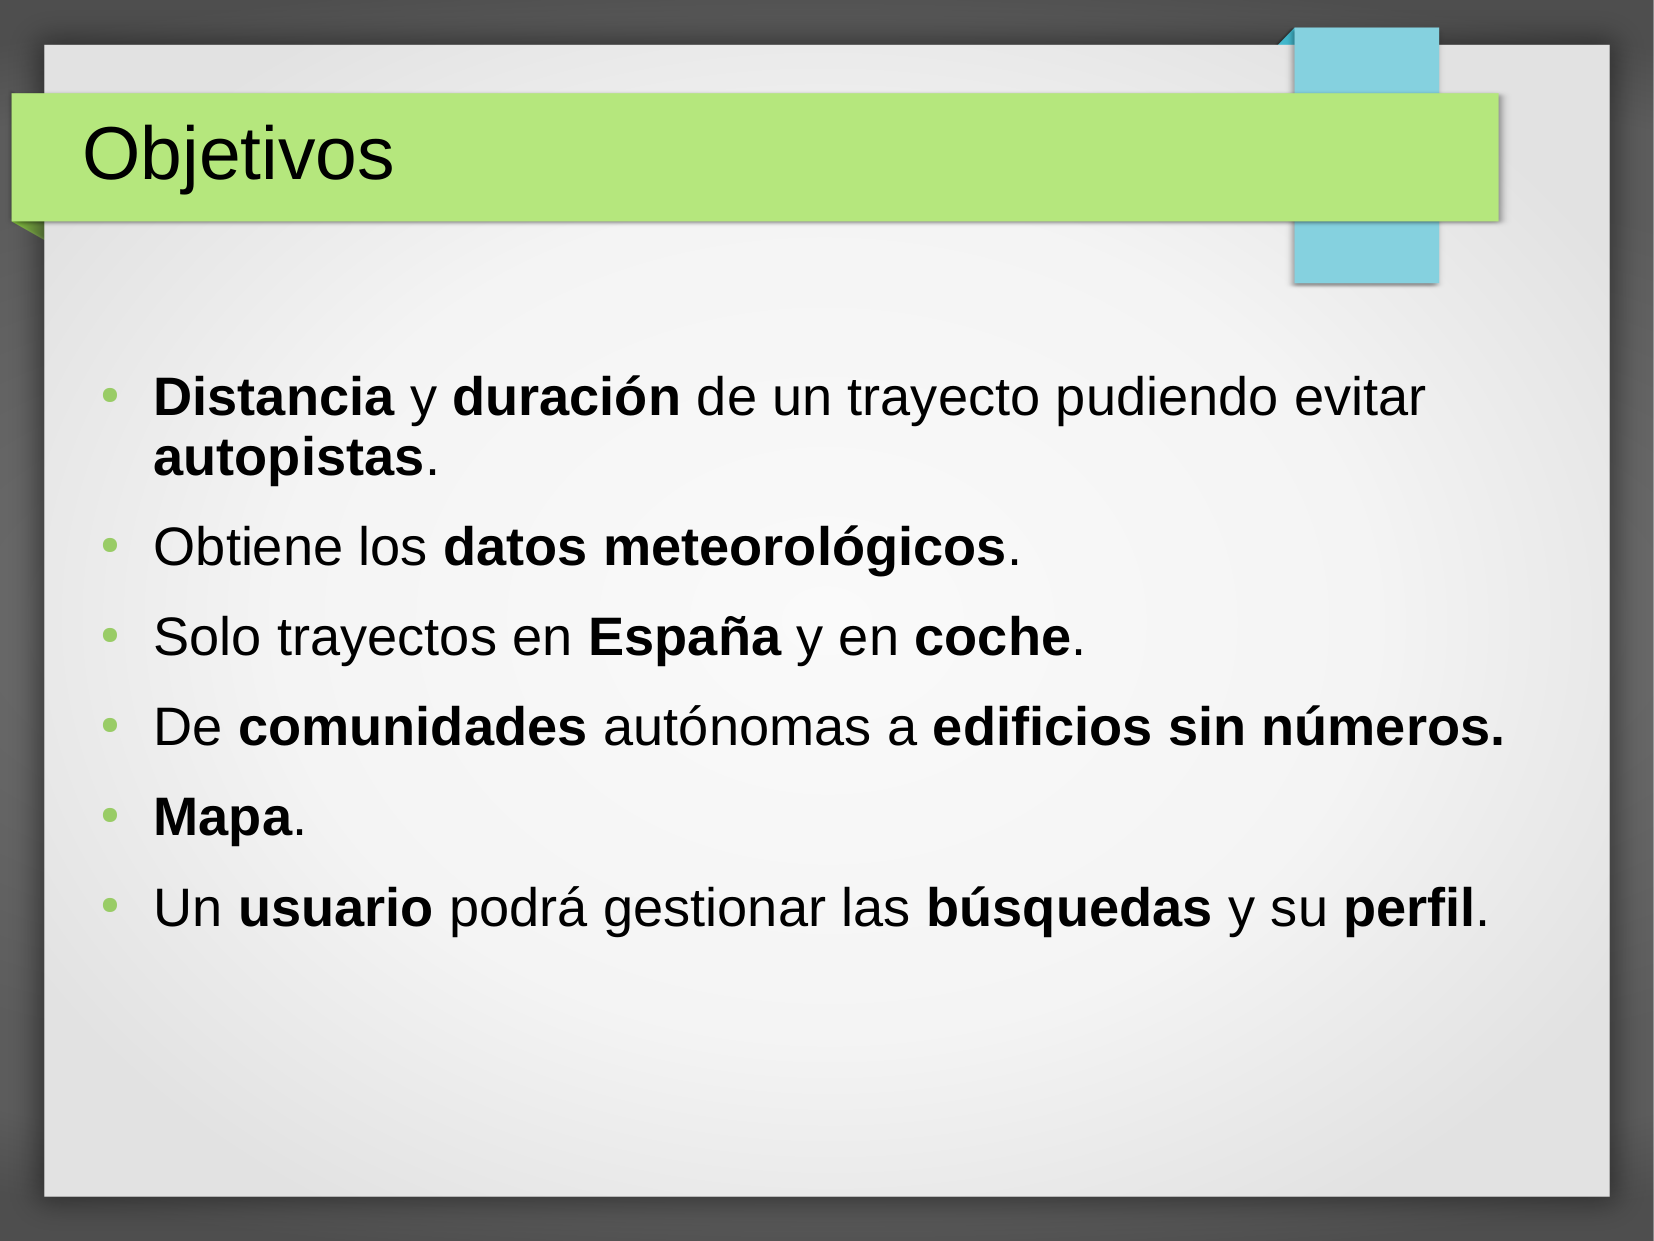

# Objetivos
Distancia y duración de un trayecto pudiendo evitar autopistas.
Obtiene los datos meteorológicos.
Solo trayectos en España y en coche.
De comunidades autónomas a edificios sin números.
Mapa.
Un usuario podrá gestionar las búsquedas y su perfil.